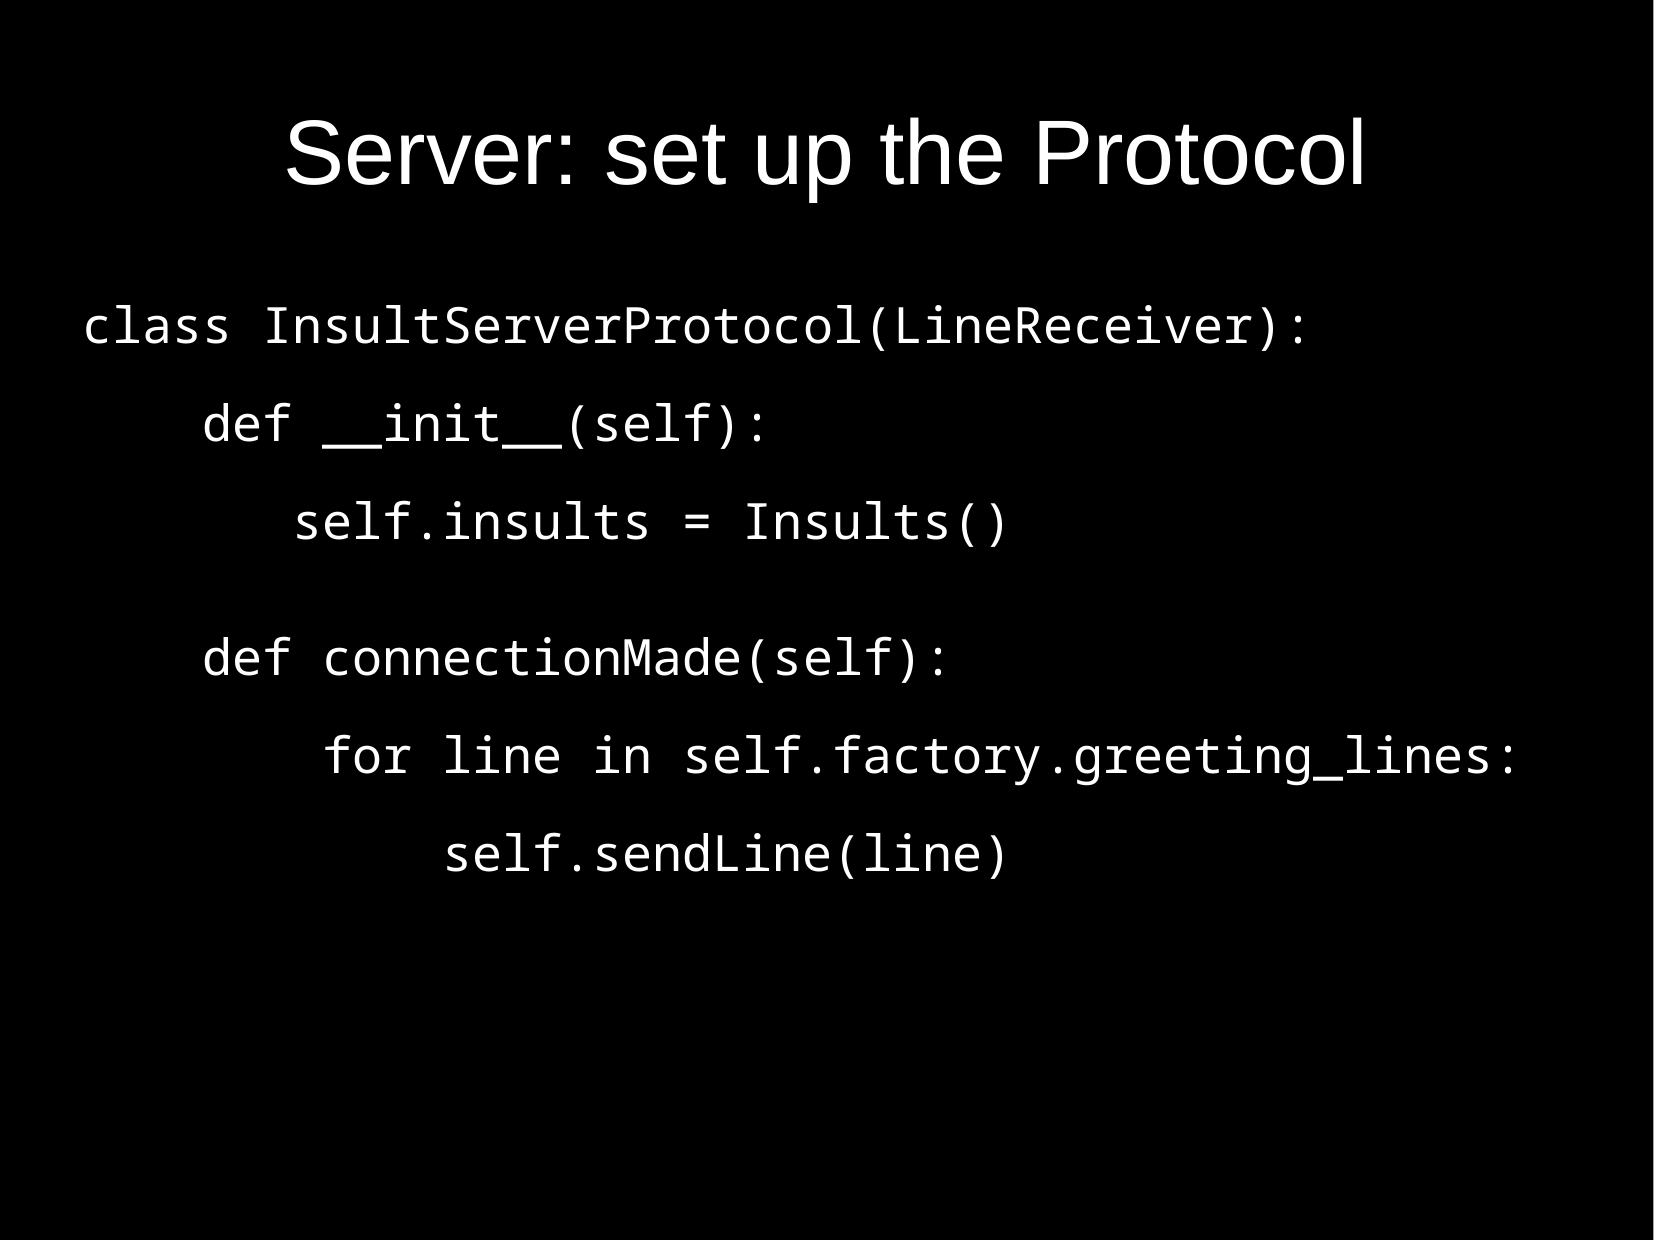

# Server: set up the Protocol
class InsultServerProtocol(LineReceiver):
 def __init__(self):
 self.insults = Insults()
 def connectionMade(self):
 for line in self.factory.greeting_lines:
 self.sendLine(line)